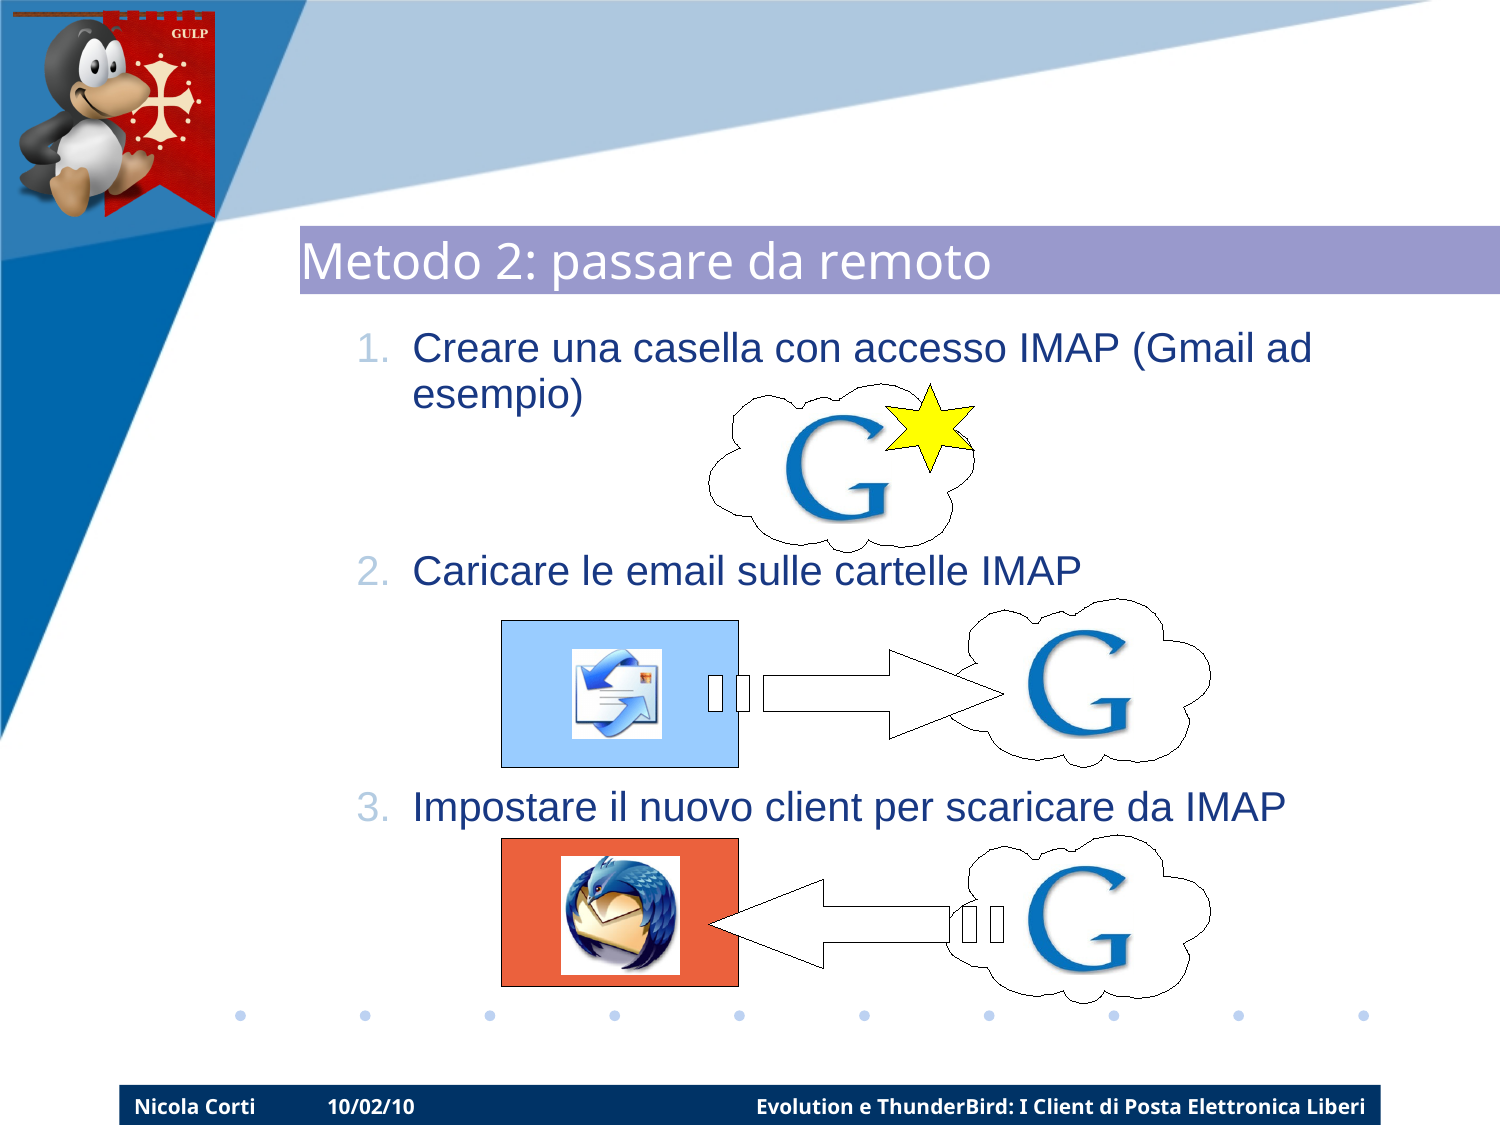

# Metodo 2: passare da remoto
Creare una casella con accesso IMAP (Gmail ad esempio)
Caricare le email sulle cartelle IMAP
Impostare il nuovo client per scaricare da IMAP